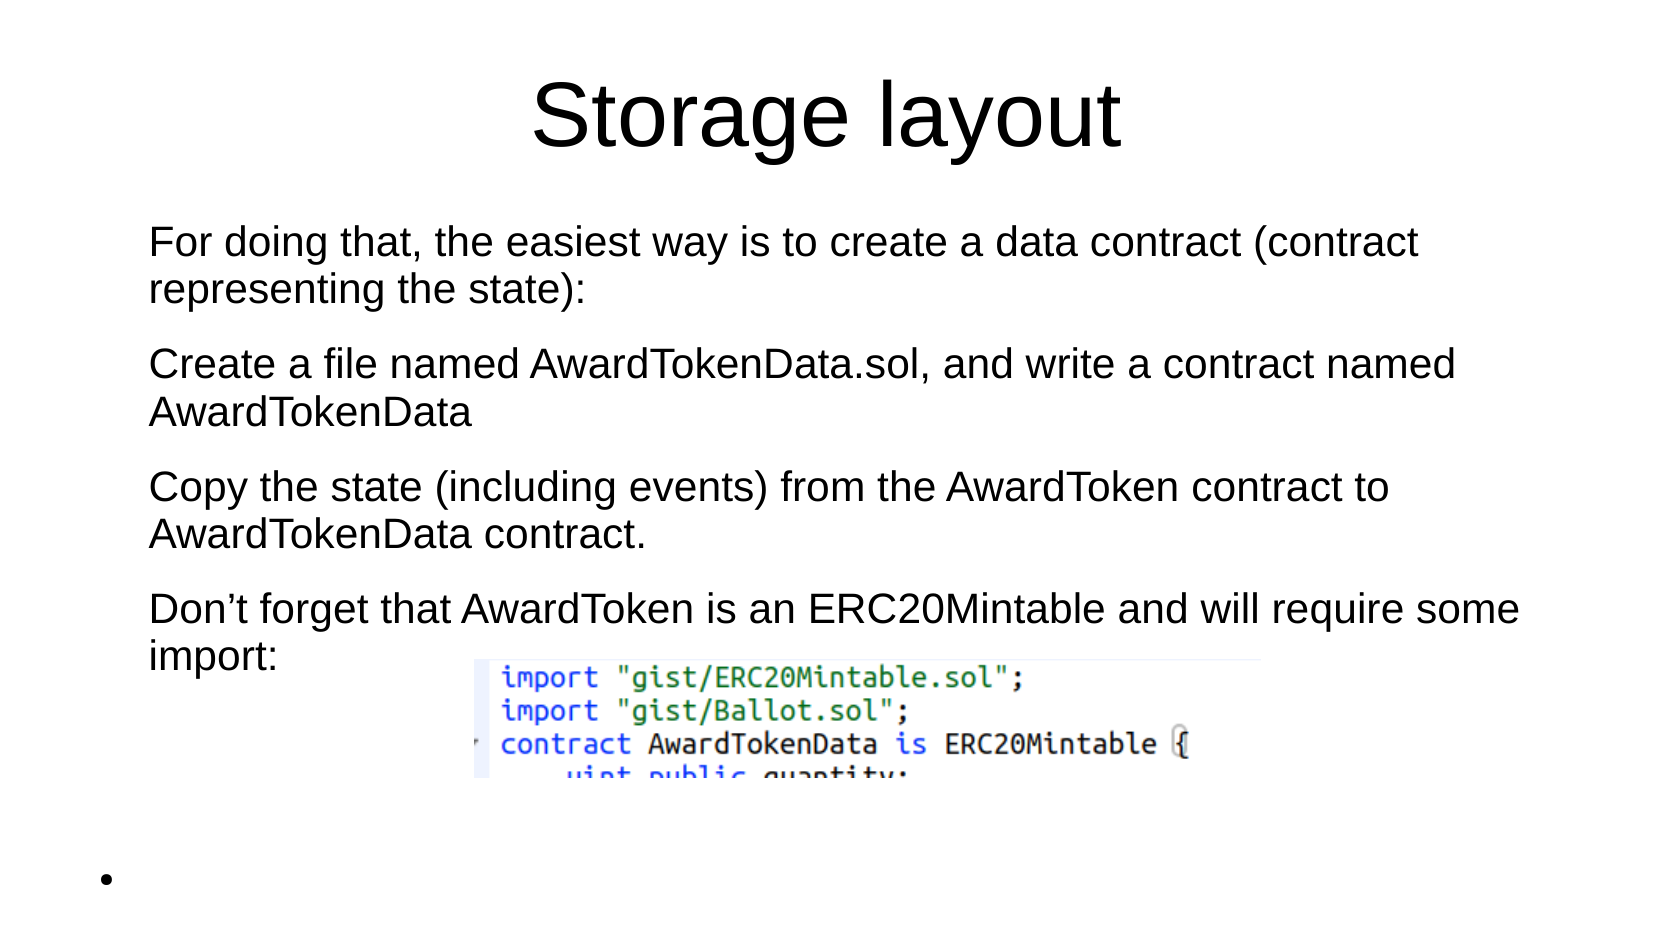

# Storage layout
For doing that, the easiest way is to create a data contract (contract representing the state):
Create a file named AwardTokenData.sol, and write a contract named AwardTokenData
Copy the state (including events) from the AwardToken contract to AwardTokenData contract.
Don’t forget that AwardToken is an ERC20Mintable and will require some import: